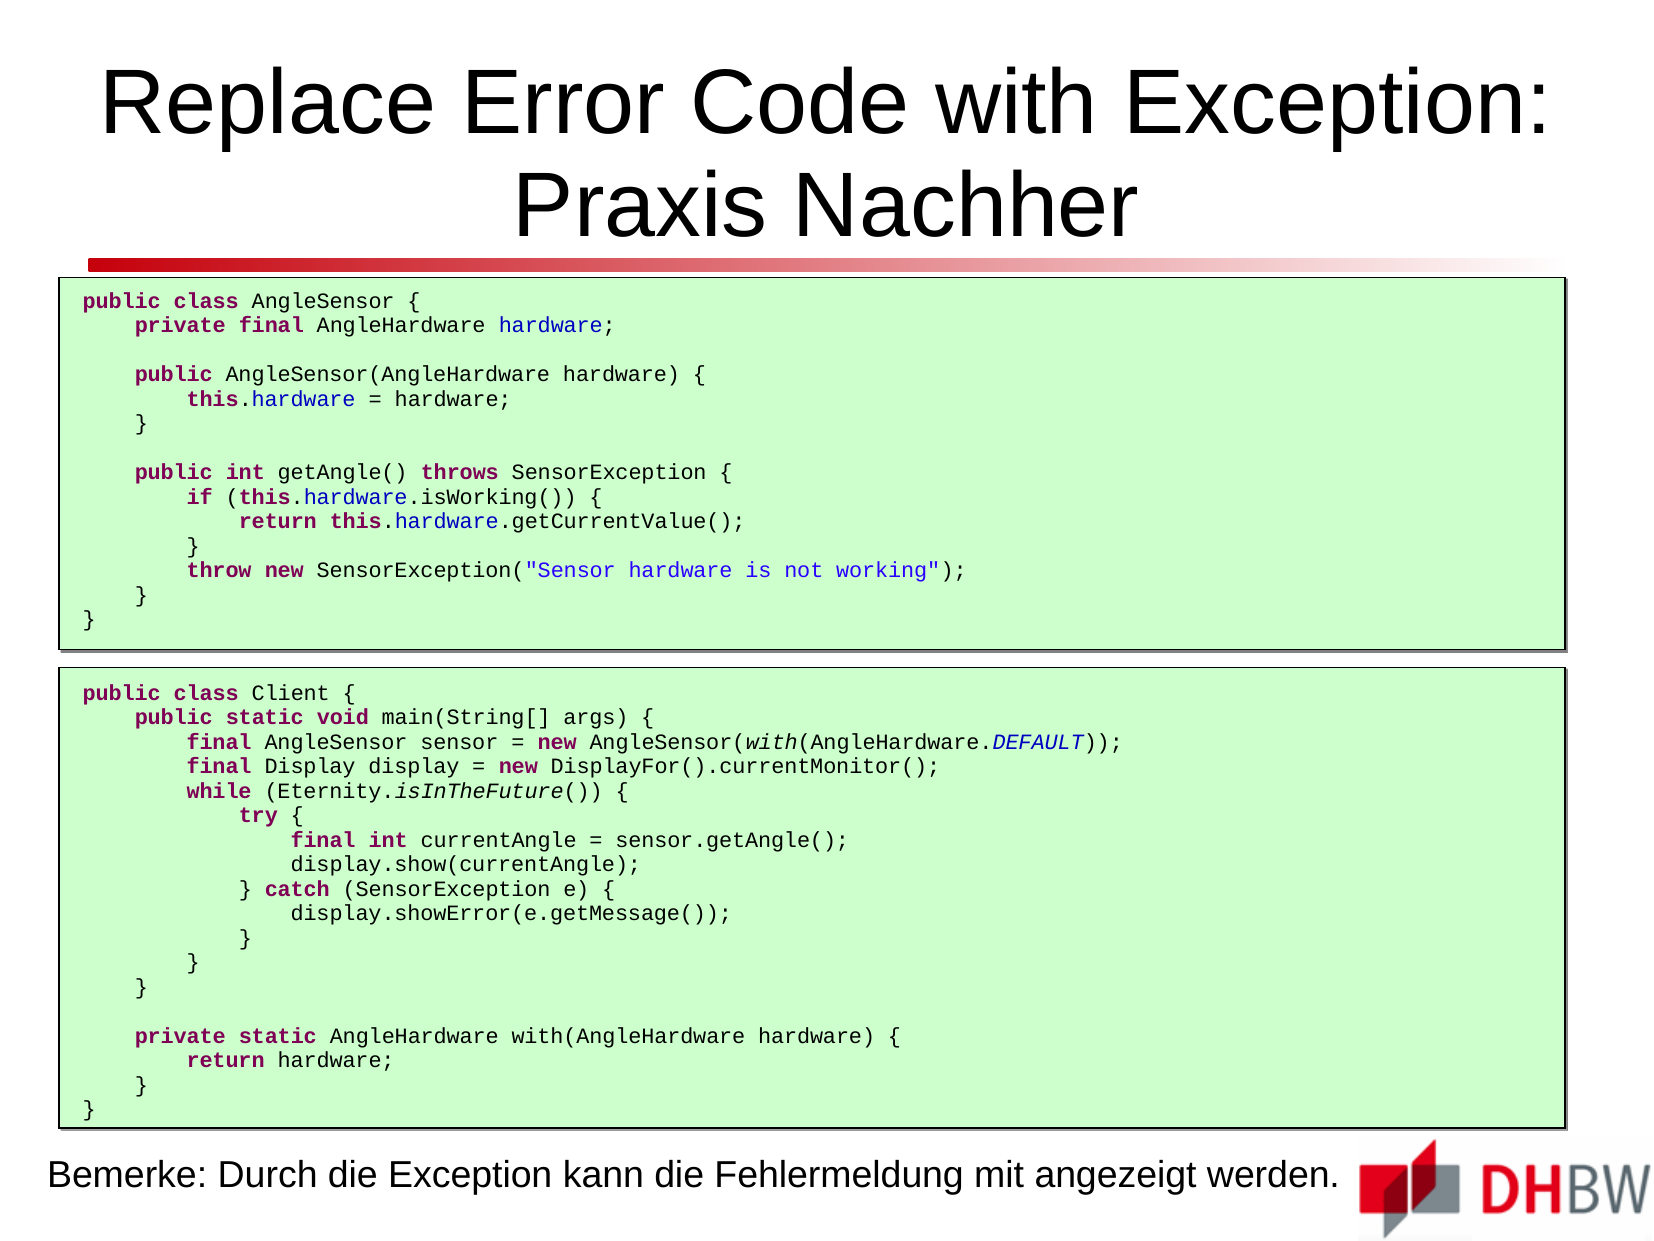

# Replace Error Code with Exception: Praxis Nachher
public class AngleSensor {
 private final AngleHardware hardware;
 public AngleSensor(AngleHardware hardware) {
 this.hardware = hardware;
 }
 public int getAngle() throws SensorException {
 if (this.hardware.isWorking()) {
 return this.hardware.getCurrentValue();
 }
 throw new SensorException("Sensor hardware is not working");
 }
}
public class Client {
 public static void main(String[] args) {
 final AngleSensor sensor = new AngleSensor(with(AngleHardware.DEFAULT));
 final Display display = new DisplayFor().currentMonitor();
 while (Eternity.isInTheFuture()) {
 try {
 final int currentAngle = sensor.getAngle();
 display.show(currentAngle);
 } catch (SensorException e) {
 display.showError(e.getMessage());
 }
 }
 }
 private static AngleHardware with(AngleHardware hardware) {
 return hardware;
 }
}
Bemerke: Durch die Exception kann die Fehlermeldung mit angezeigt werden.